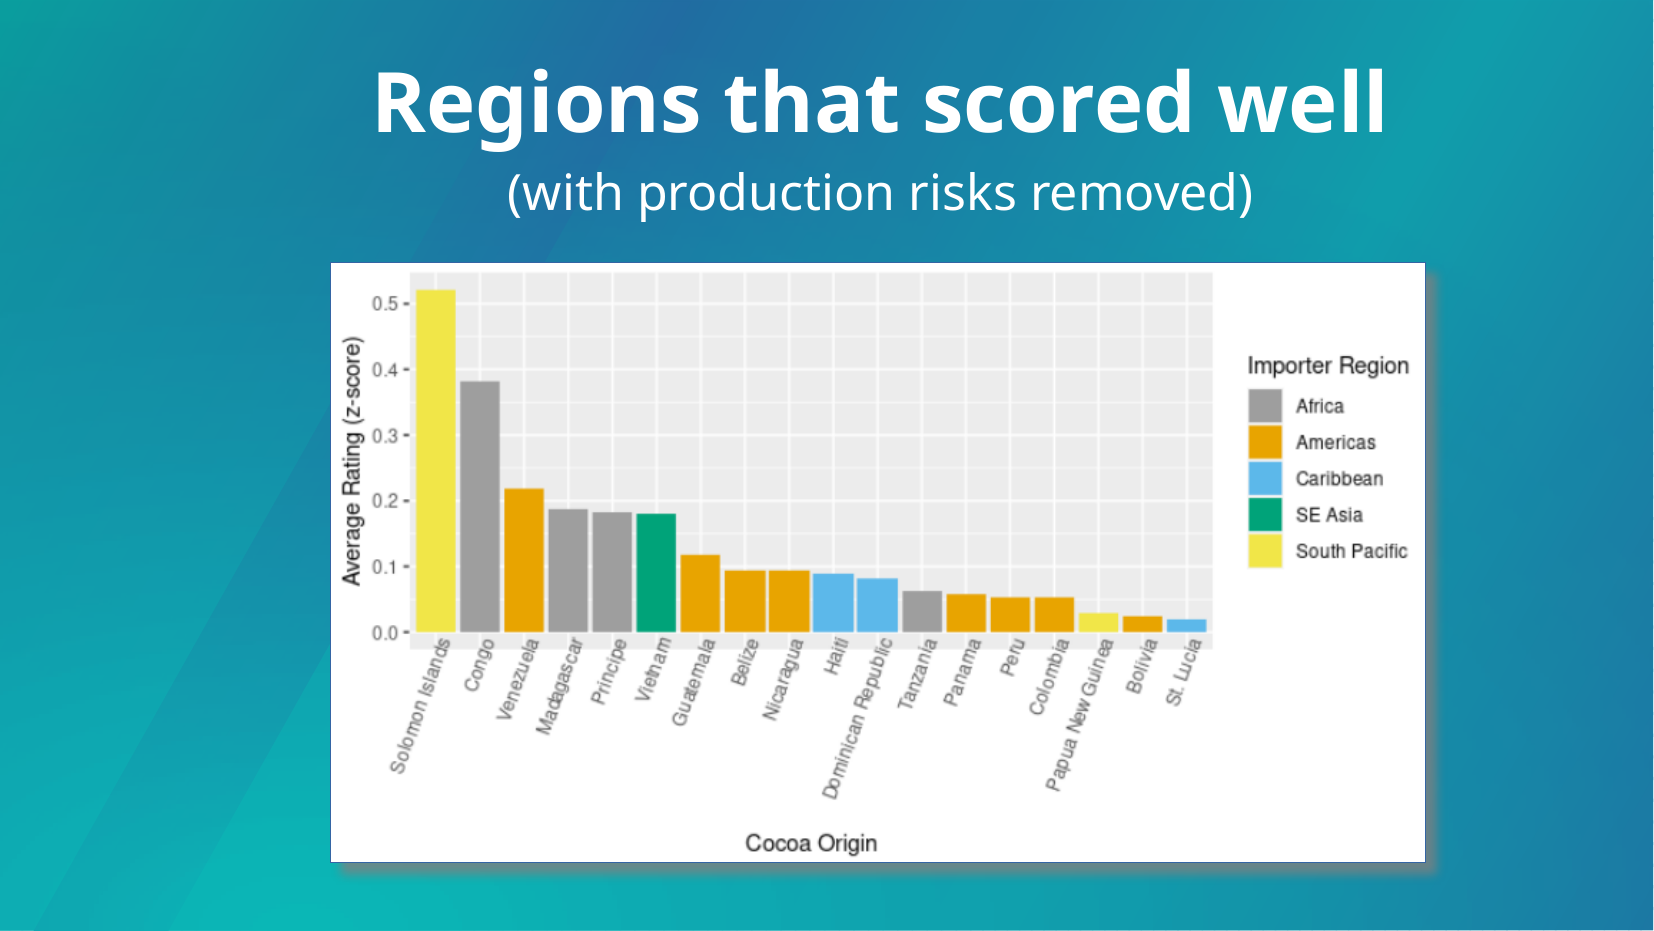

Regions that scored well
(with production risks removed)